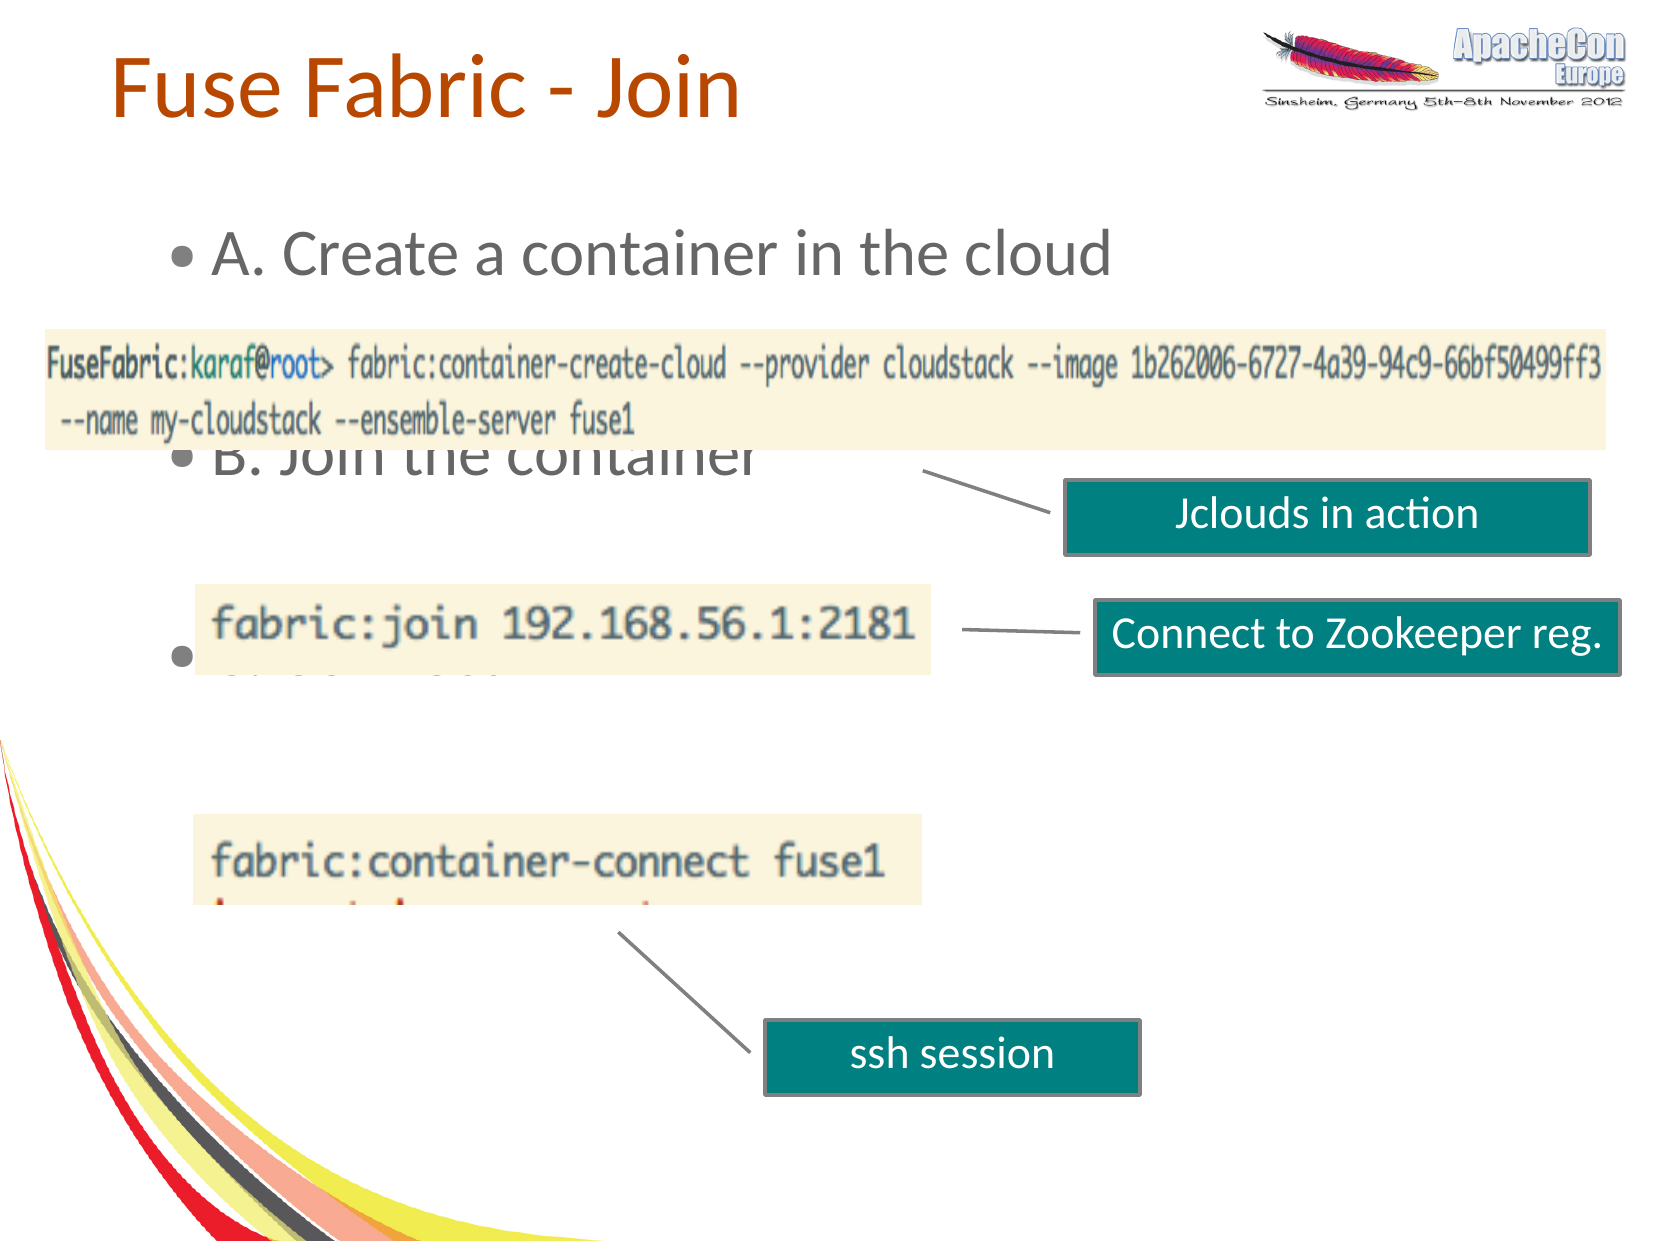

# Fuse Fabric - Join
 A. Create a container in the cloud
 B. Join the container
 C. Connect
Jclouds in action
Connect to Zookeeper reg.
ssh session